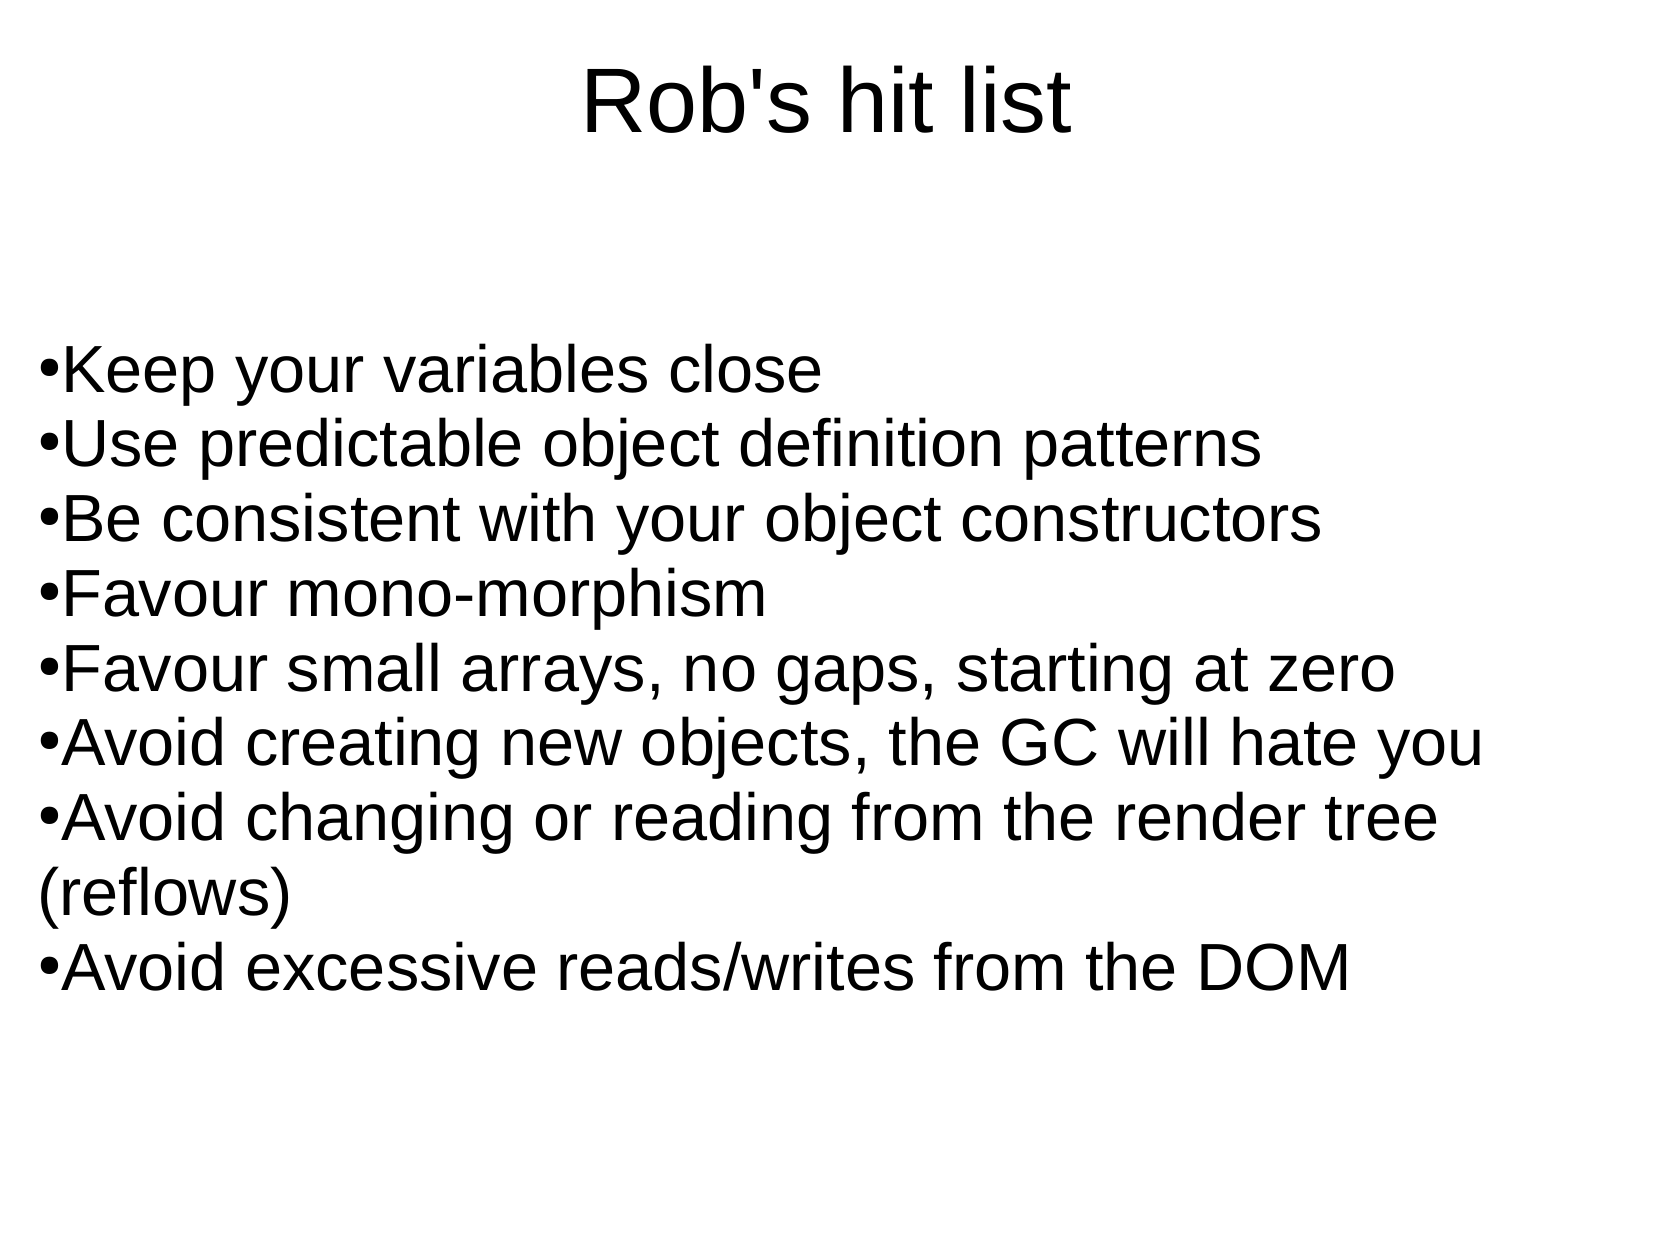

# Rob's hit list
Keep your variables close
Use predictable object definition patterns
Be consistent with your object constructors
Favour mono-morphism
Favour small arrays, no gaps, starting at zero
Avoid creating new objects, the GC will hate you
Avoid changing or reading from the render tree (reflows)
Avoid excessive reads/writes from the DOM